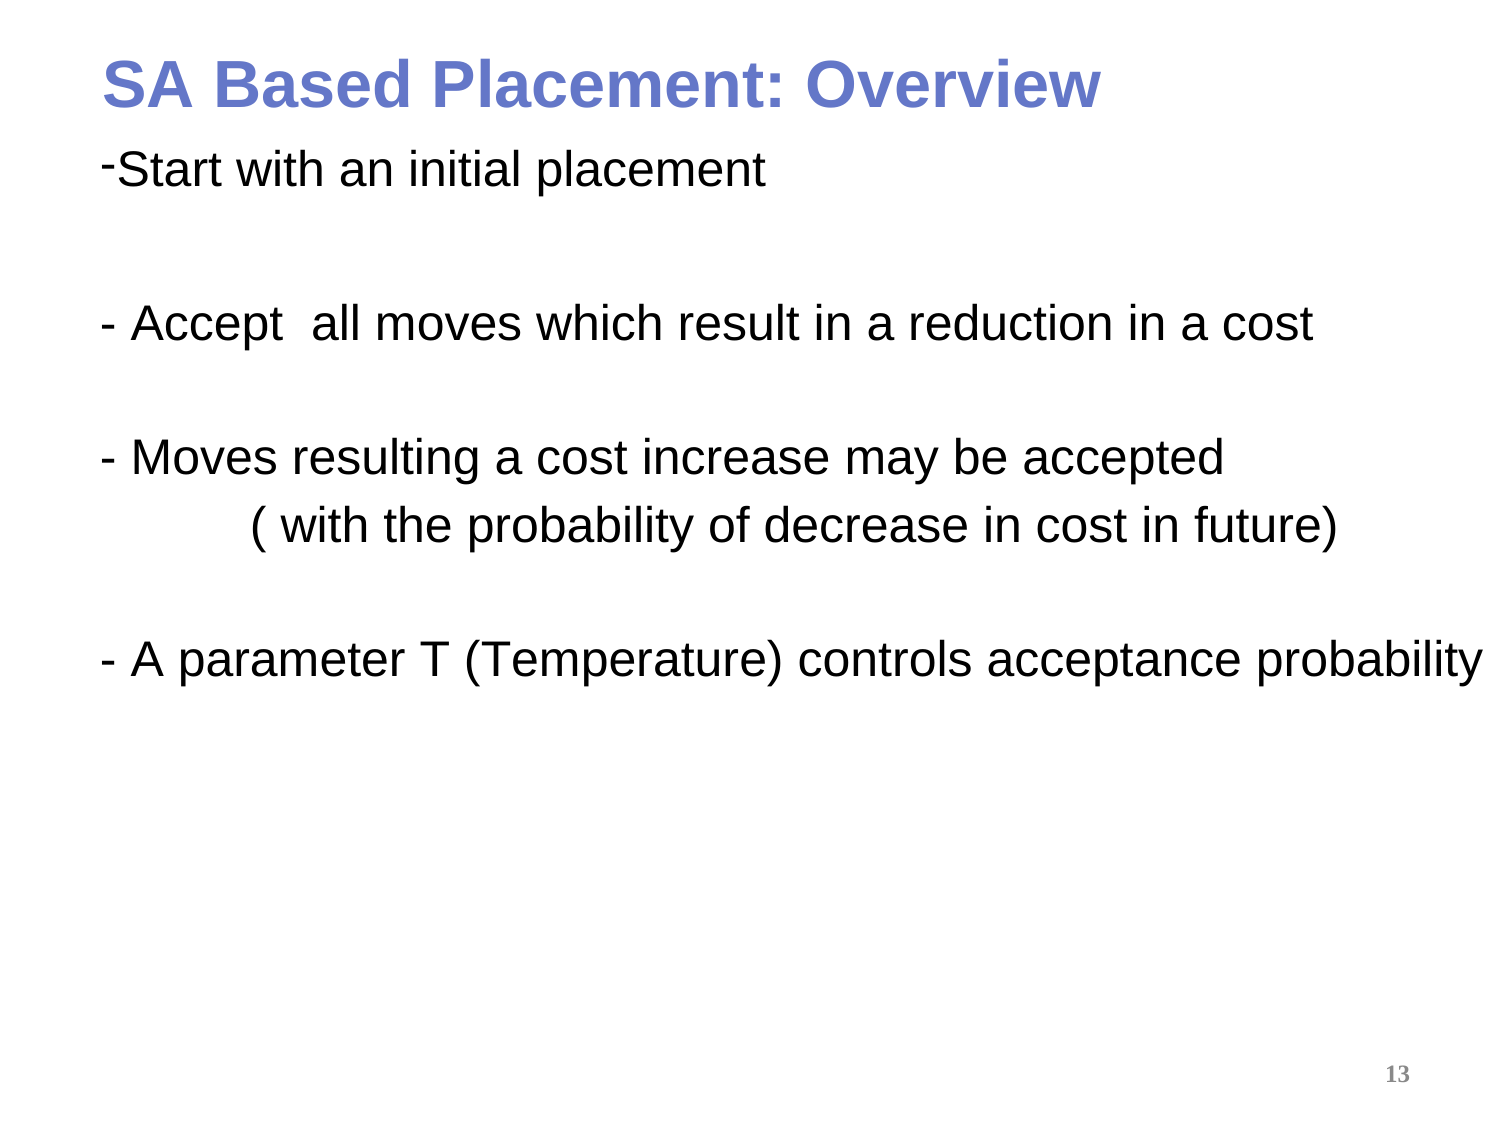

SA Based Placement: Overview
Start with an initial placement
- Accept all moves which result in a reduction in a cost
- Moves resulting a cost increase may be accepted
	( with the probability of decrease in cost in future)
- A parameter T (Temperature) controls acceptance probability